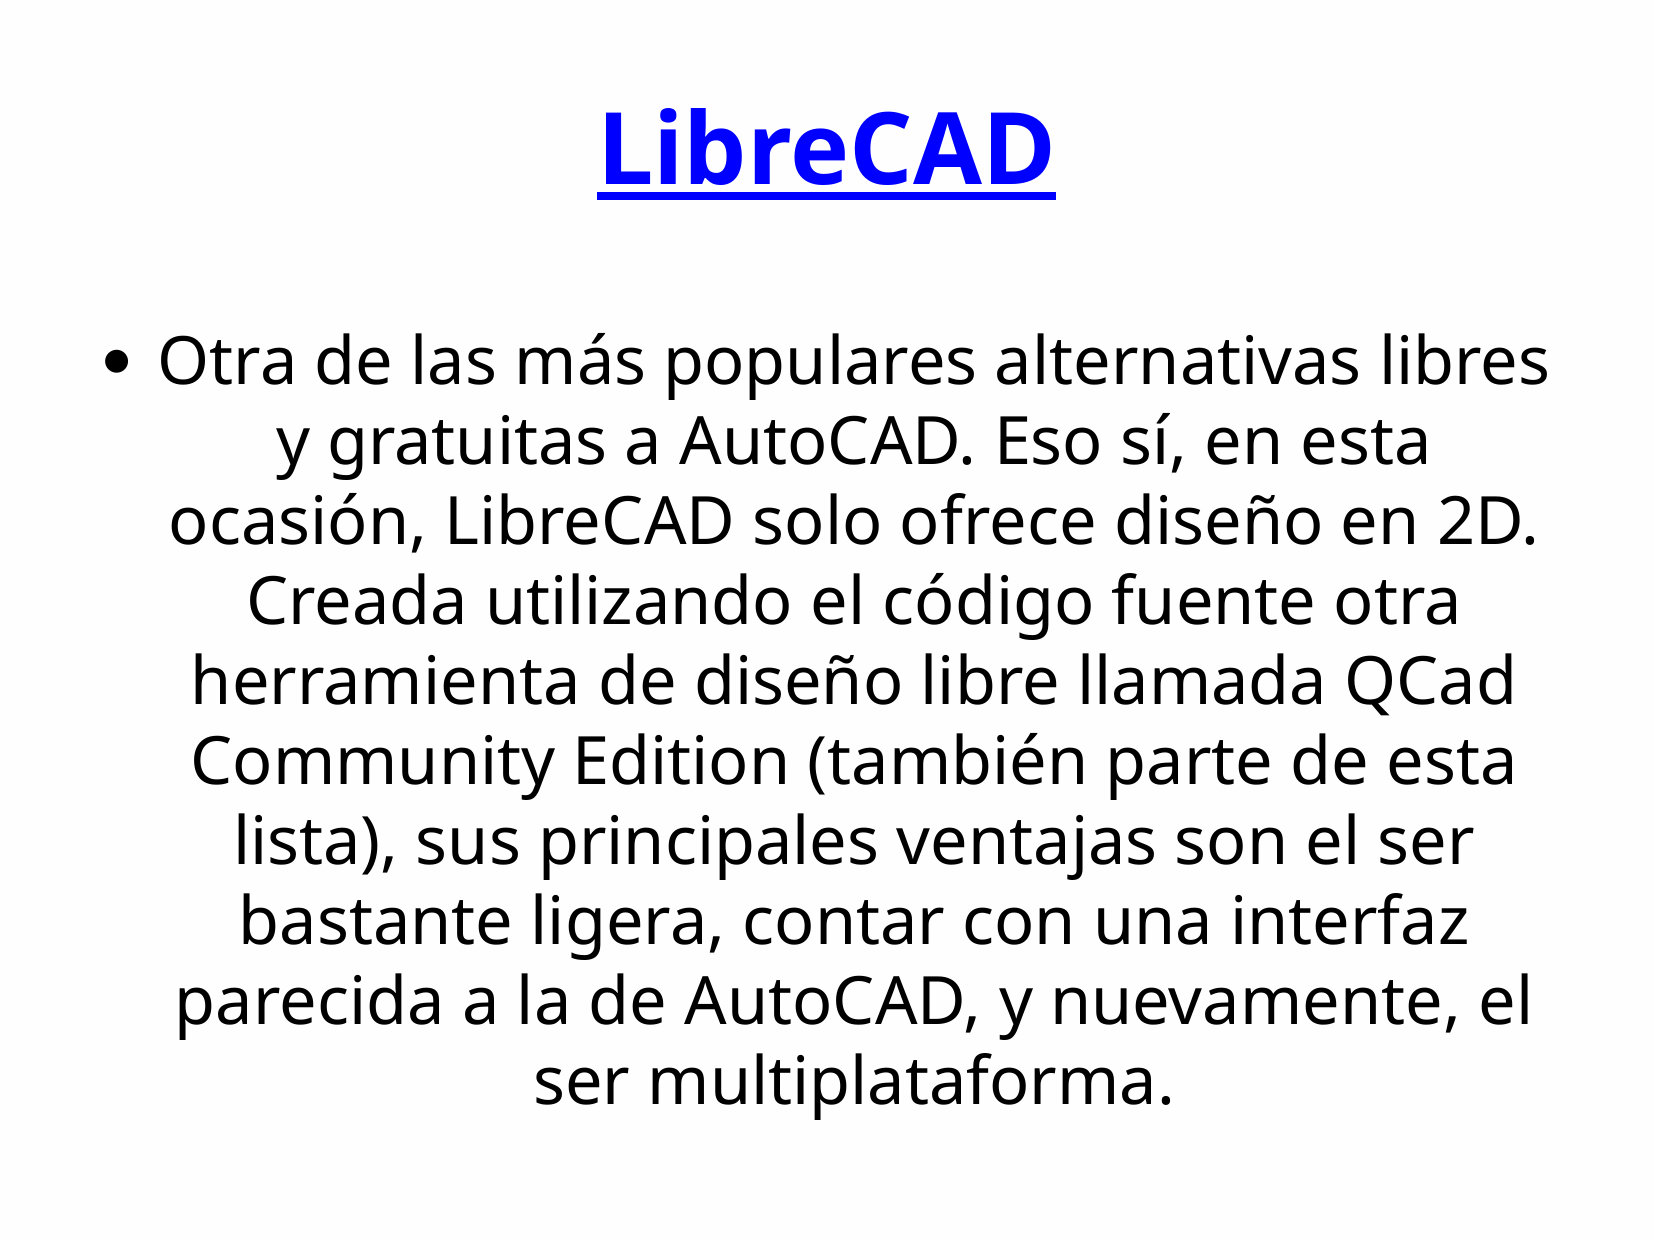

# LibreCAD
Otra de las más populares alternativas libres y gratuitas a AutoCAD. Eso sí, en esta ocasión, LibreCAD solo ofrece diseño en 2D. Creada utilizando el código fuente otra herramienta de diseño libre llamada QCad Community Edition (también parte de esta lista), sus principales ventajas son el ser bastante ligera, contar con una interfaz parecida a la de AutoCAD, y nuevamente, el ser multiplataforma.